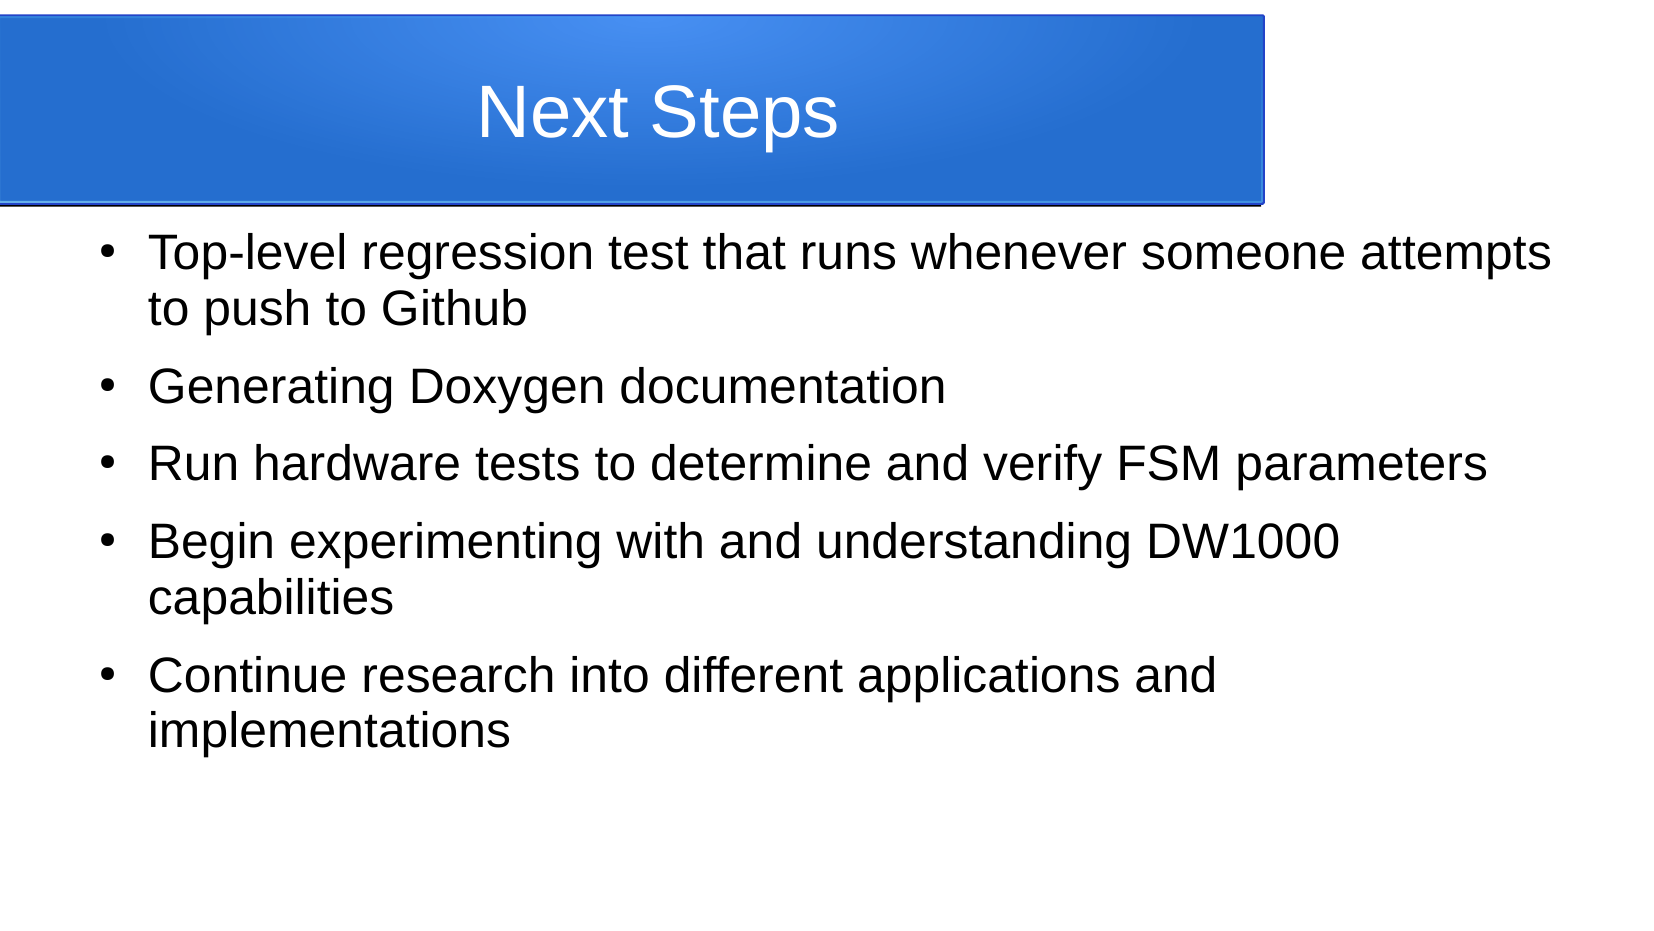

# Next Steps
Top-level regression test that runs whenever someone attempts to push to Github
Generating Doxygen documentation
Run hardware tests to determine and verify FSM parameters
Begin experimenting with and understanding DW1000 capabilities
Continue research into different applications and implementations